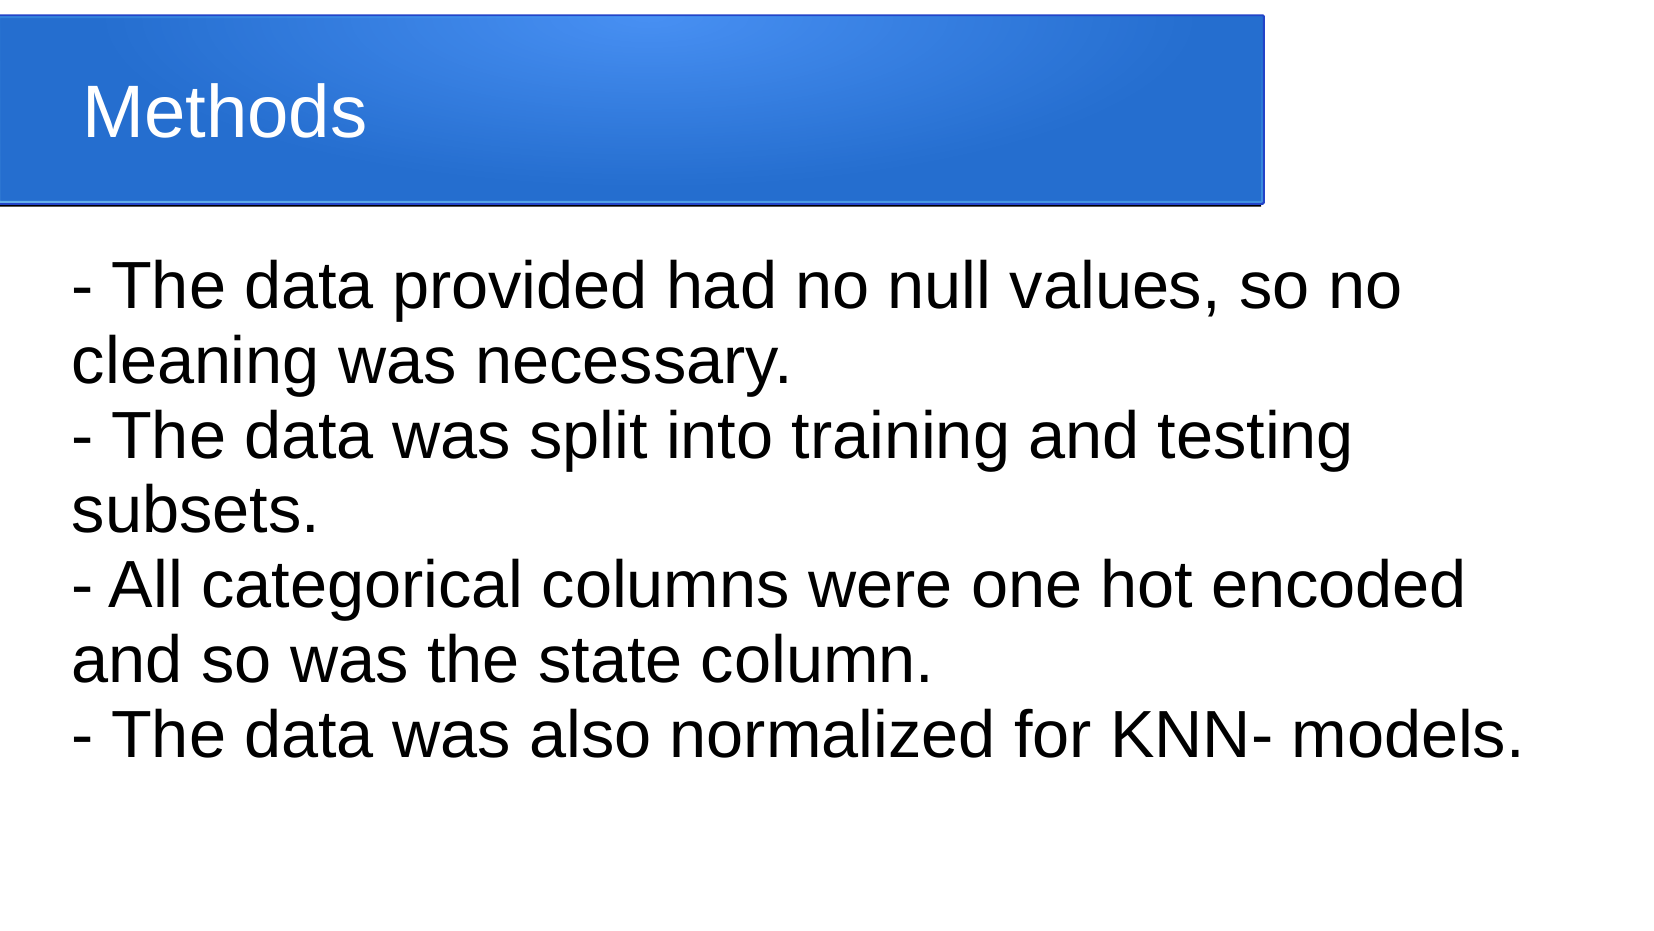

# Methods
- The data provided had no null values, so no cleaning was necessary.
- The data was split into training and testing subsets.
- All categorical columns were one hot encoded and so was the state column.
- The data was also normalized for KNN- models.